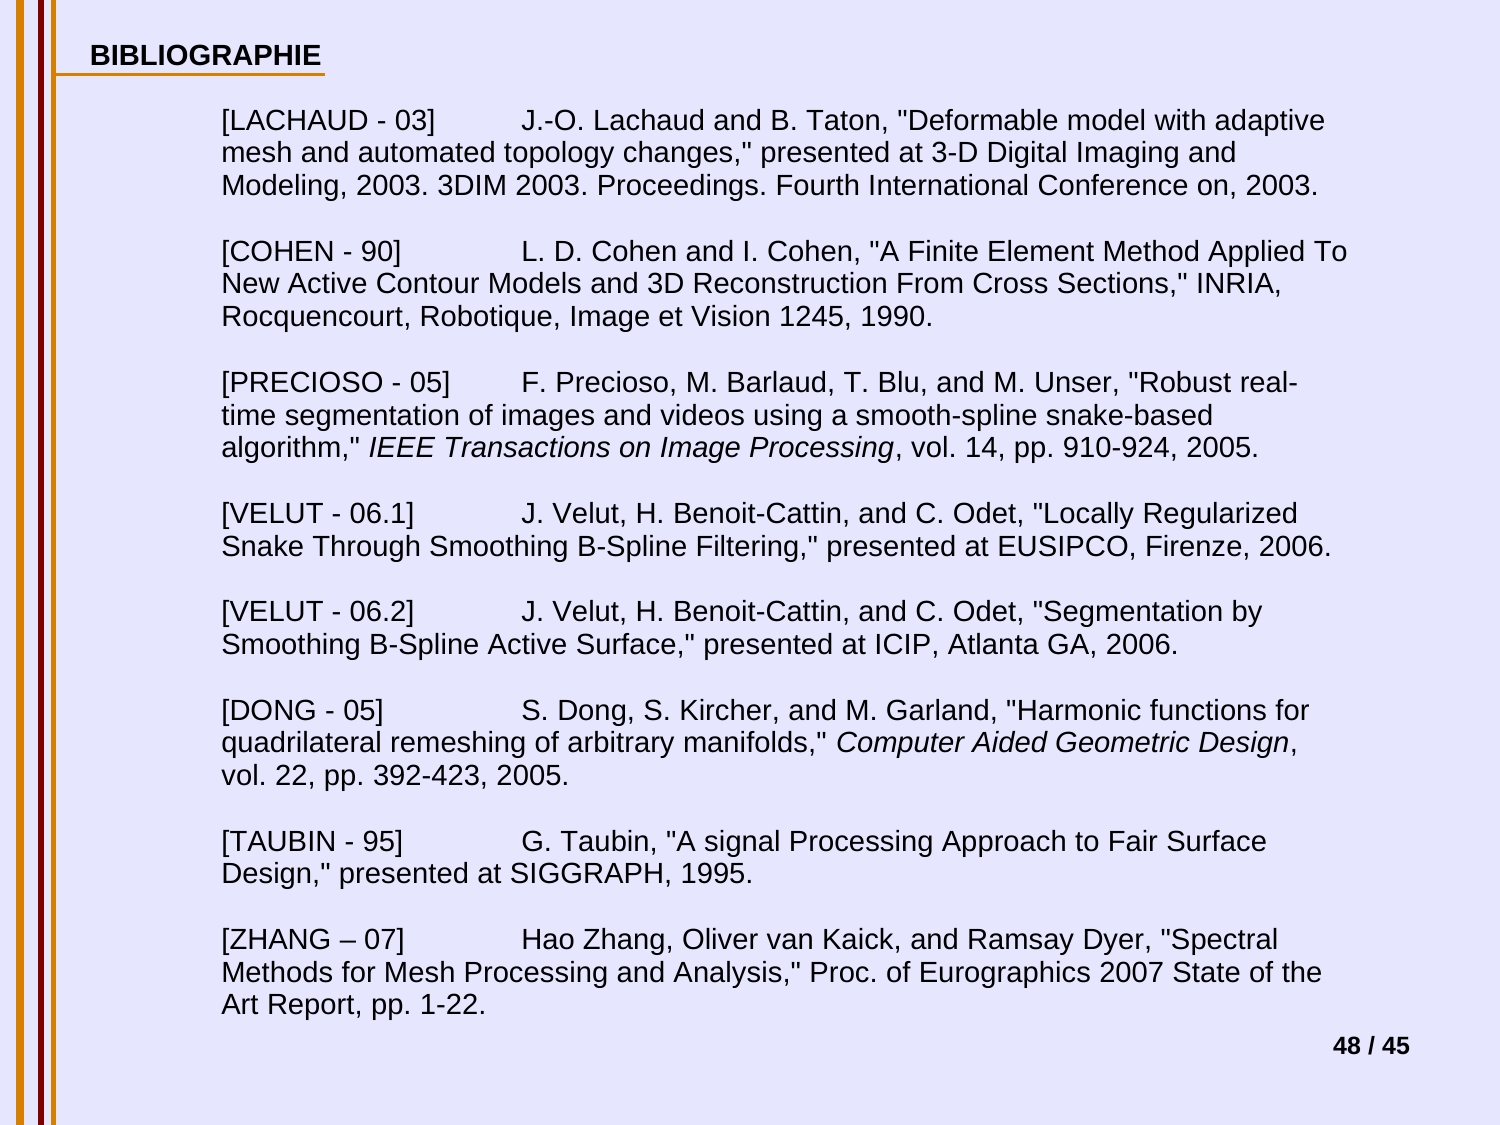

# BIBLIOGRAPHIE
[LACHAUD - 03]	J.-O. Lachaud and B. Taton, "Deformable model with adaptive mesh and automated topology changes," presented at 3-D Digital Imaging and Modeling, 2003. 3DIM 2003. Proceedings. Fourth International Conference on, 2003.
[COHEN - 90]	L. D. Cohen and I. Cohen, "A Finite Element Method Applied To New Active Contour Models and 3D Reconstruction From Cross Sections," INRIA, Rocquencourt, Robotique, Image et Vision 1245, 1990.
[PRECIOSO - 05]	F. Precioso, M. Barlaud, T. Blu, and M. Unser, "Robust real-time segmentation of images and videos using a smooth-spline snake-based algorithm," IEEE Transactions on Image Processing, vol. 14, pp. 910-924, 2005.
[VELUT - 06.1]	J. Velut, H. Benoit-Cattin, and C. Odet, "Locally Regularized Snake Through Smoothing B-Spline Filtering," presented at EUSIPCO, Firenze, 2006.
[VELUT - 06.2]	J. Velut, H. Benoit-Cattin, and C. Odet, "Segmentation by Smoothing B-Spline Active Surface," presented at ICIP, Atlanta GA, 2006.
[DONG - 05]	S. Dong, S. Kircher, and M. Garland, "Harmonic functions for quadrilateral remeshing of arbitrary manifolds," Computer Aided Geometric Design, vol. 22, pp. 392-423, 2005.
[TAUBIN - 95]	G. Taubin, "A signal Processing Approach to Fair Surface Design," presented at SIGGRAPH, 1995.
[ZHANG – 07]	Hao Zhang, Oliver van Kaick, and Ramsay Dyer, "Spectral Methods for Mesh Processing and Analysis," Proc. of Eurographics 2007 State of the Art Report, pp. 1-22.
48